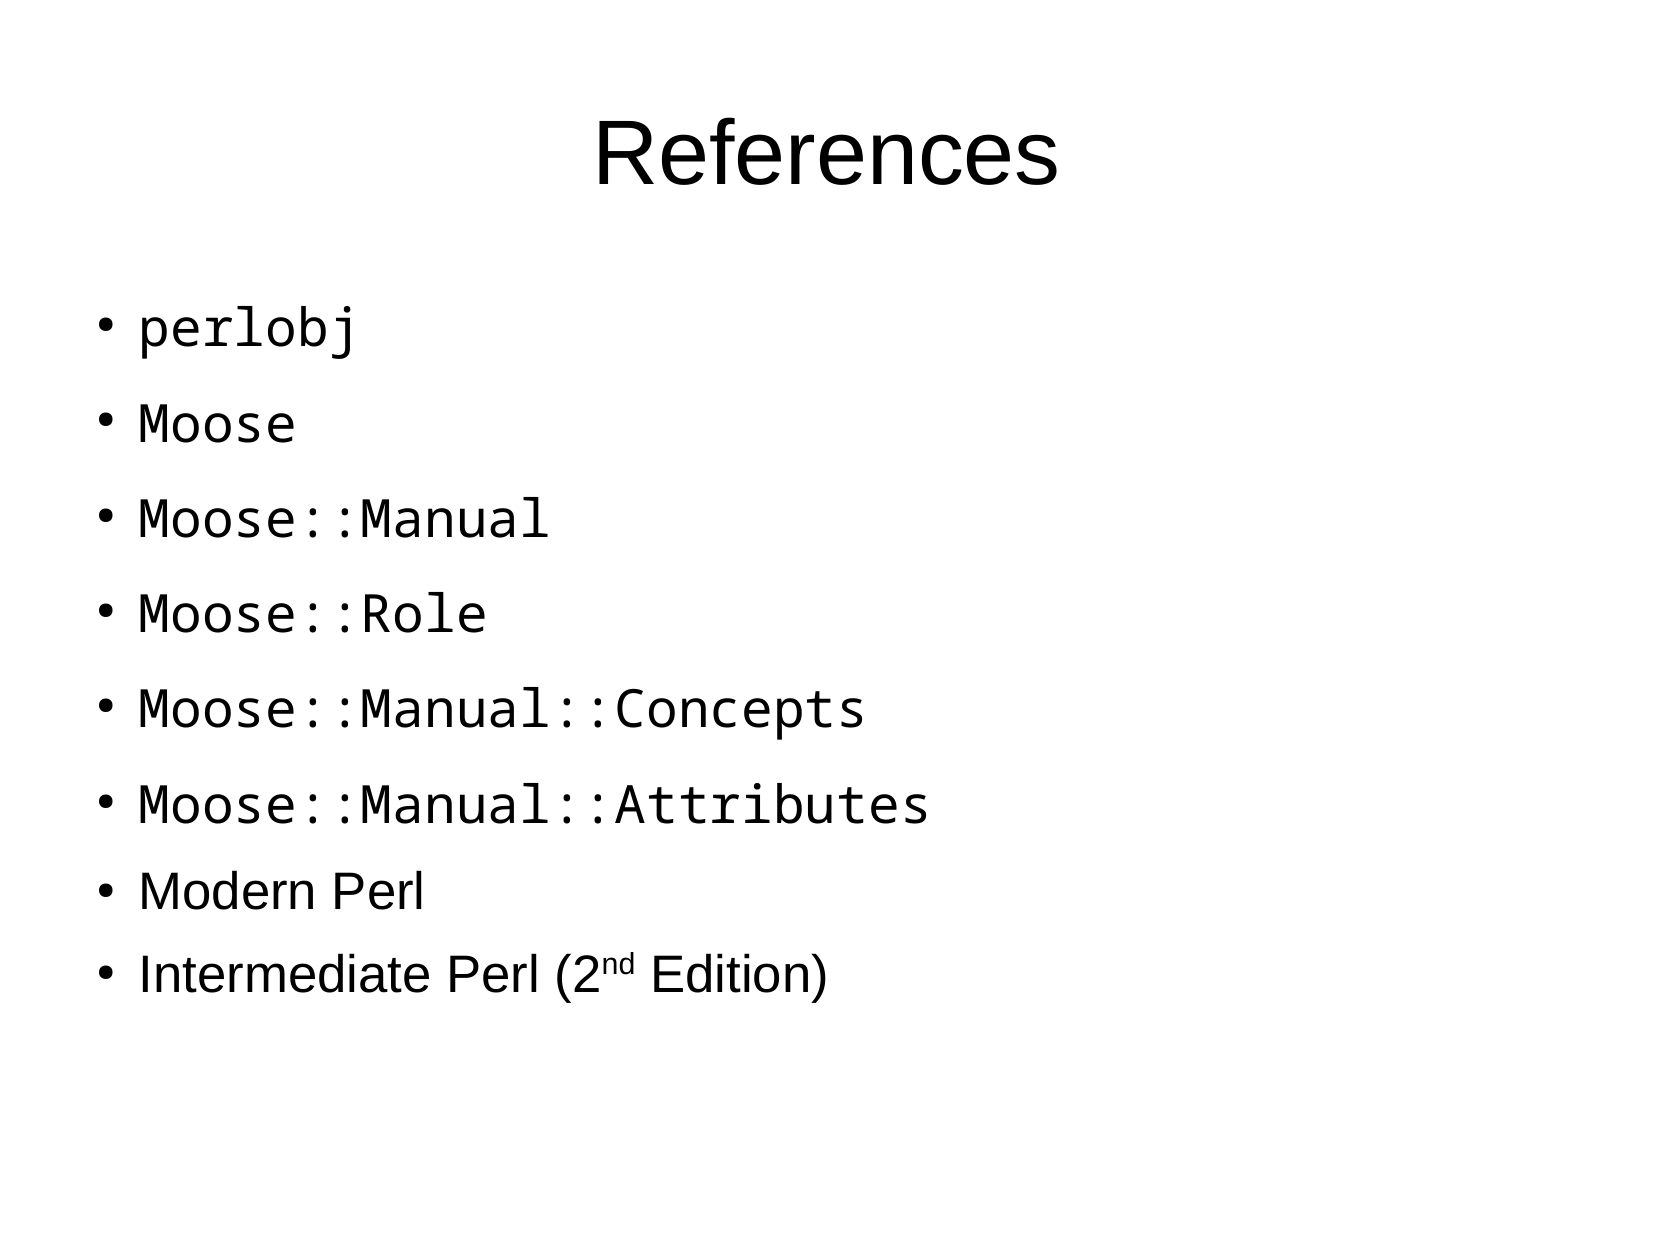

# References
perlobj
Moose
Moose::Manual
Moose::Role
Moose::Manual::Concepts
Moose::Manual::Attributes
Modern Perl
Intermediate Perl (2nd Edition)